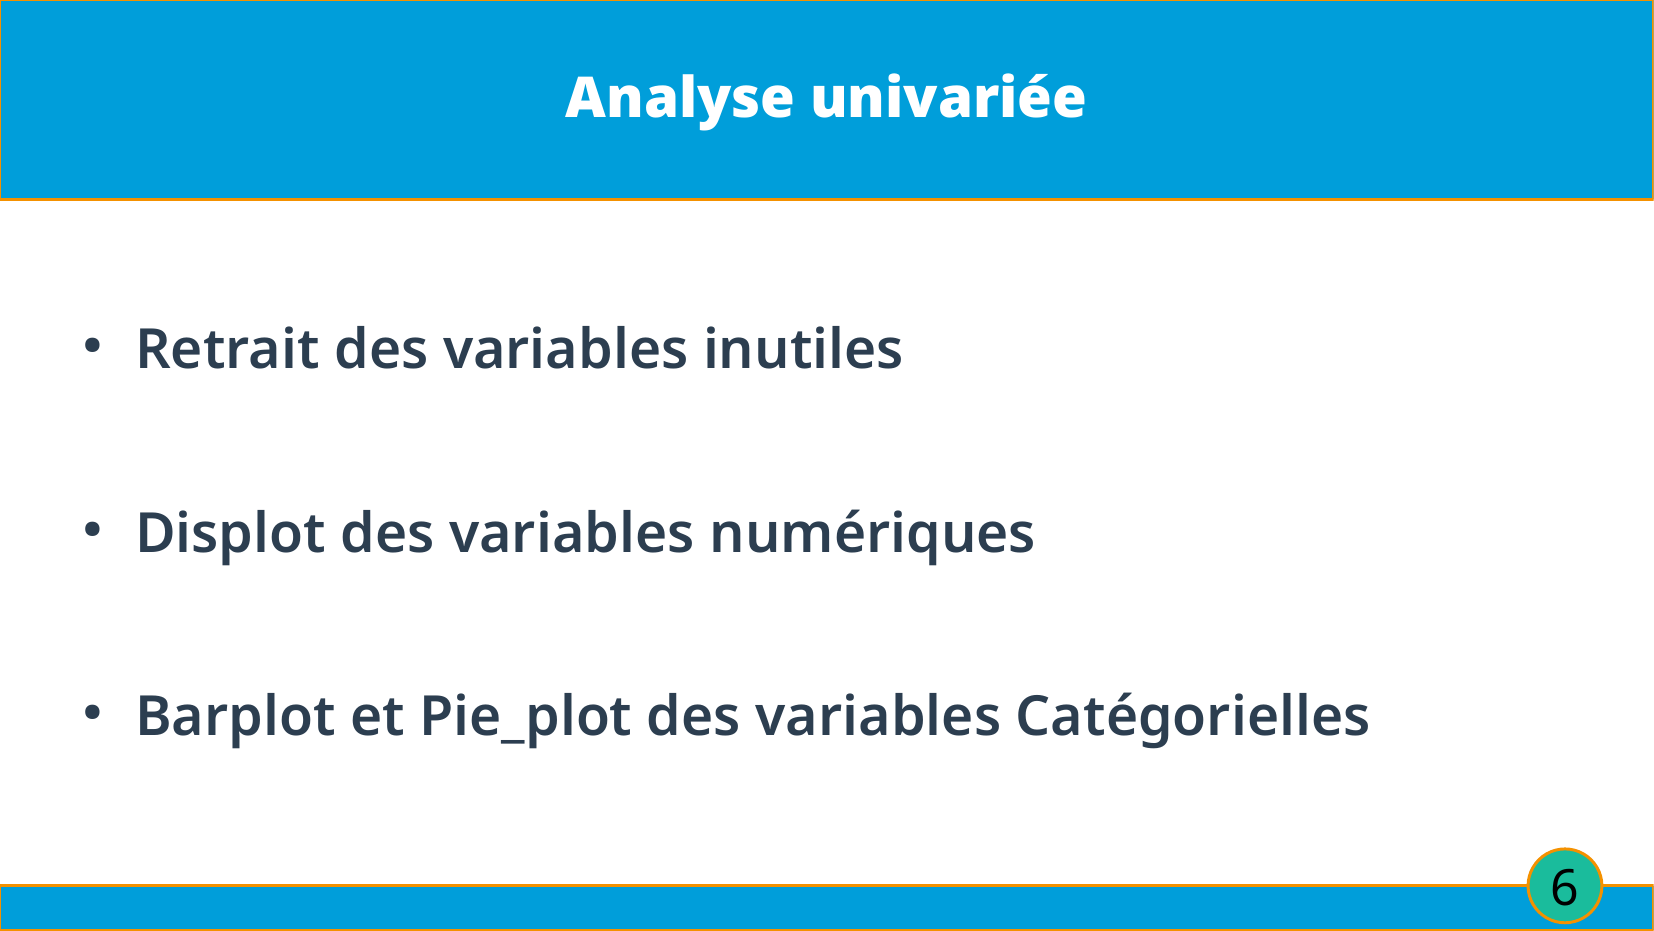

# Analyse univariée
Retrait des variables inutiles
Displot des variables numériques
Barplot et Pie_plot des variables Catégorielles